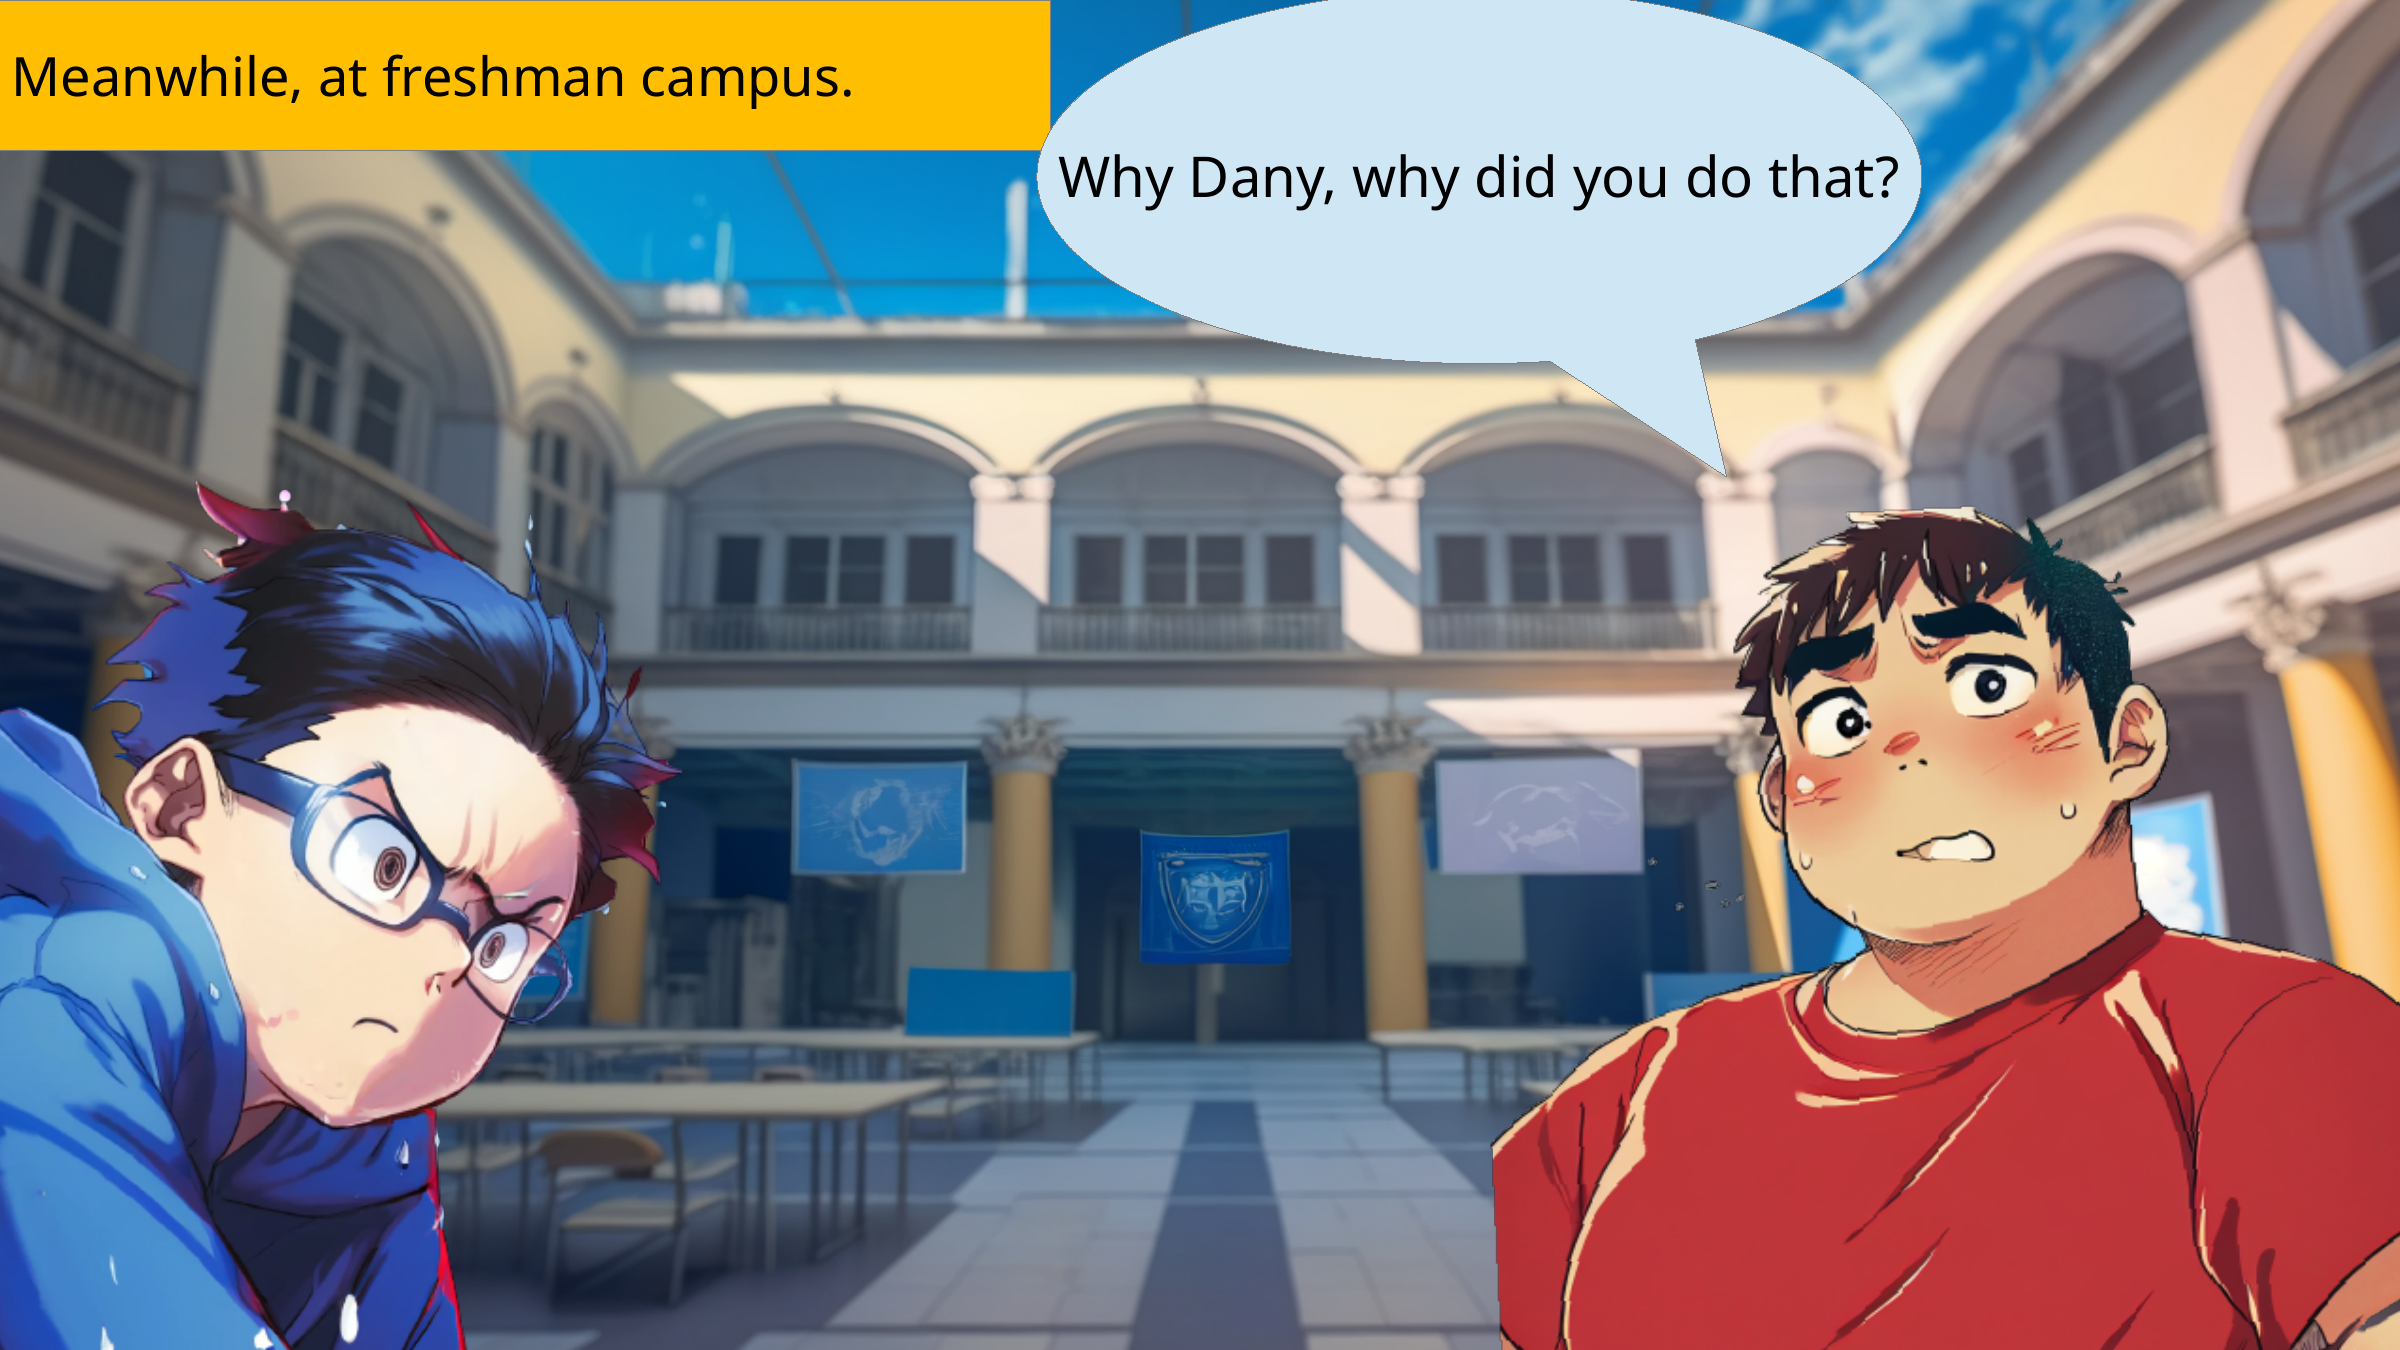

Why Dany, why did you do that?
Meanwhile, at freshman campus.